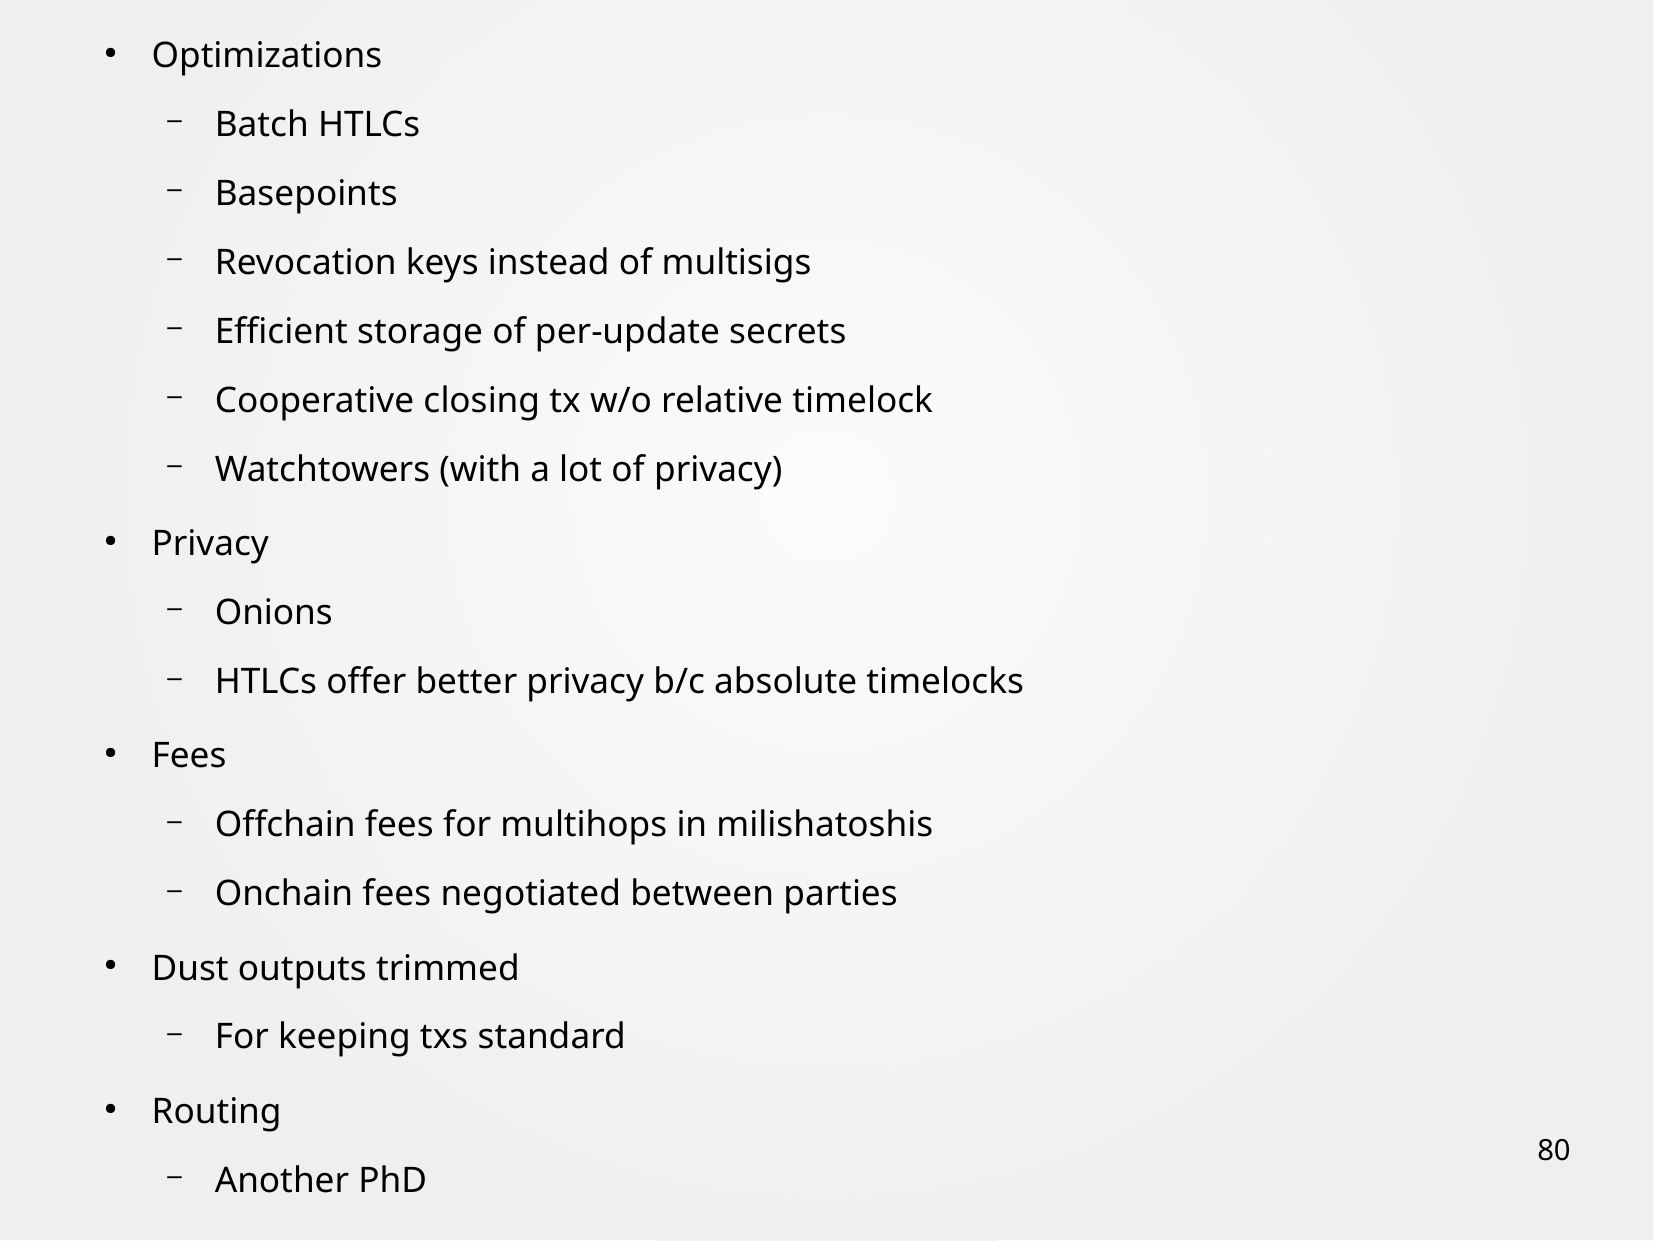

# Optimizations
Batch HTLCs
Basepoints
Revocation keys instead of multisigs
Efficient storage of per-update secrets
Cooperative closing tx w/o relative timelock
Watchtowers (with a lot of privacy)
Privacy
Onions
HTLCs offer better privacy b/c absolute timelocks
Fees
Offchain fees for multihops in milishatoshis
Onchain fees negotiated between parties
Dust outputs trimmed
For keeping txs standard
Routing
Another PhD
80